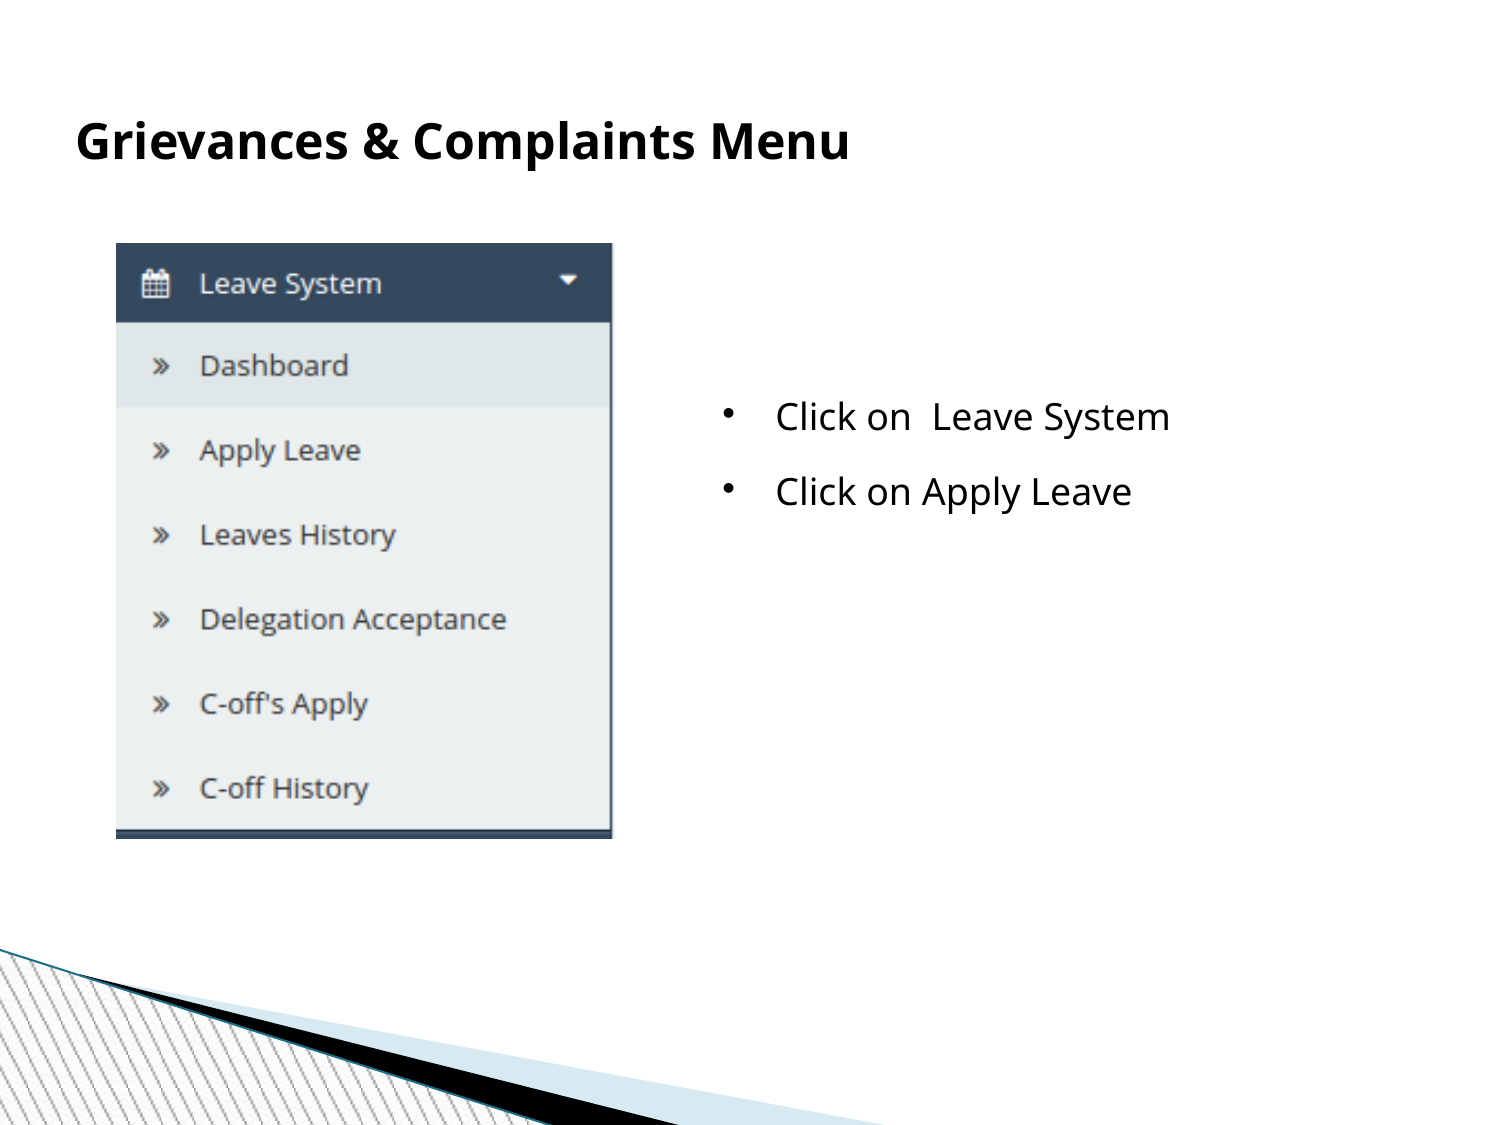

# Grievances & Complaints Menu
Click on Leave System
Click on Apply Leave